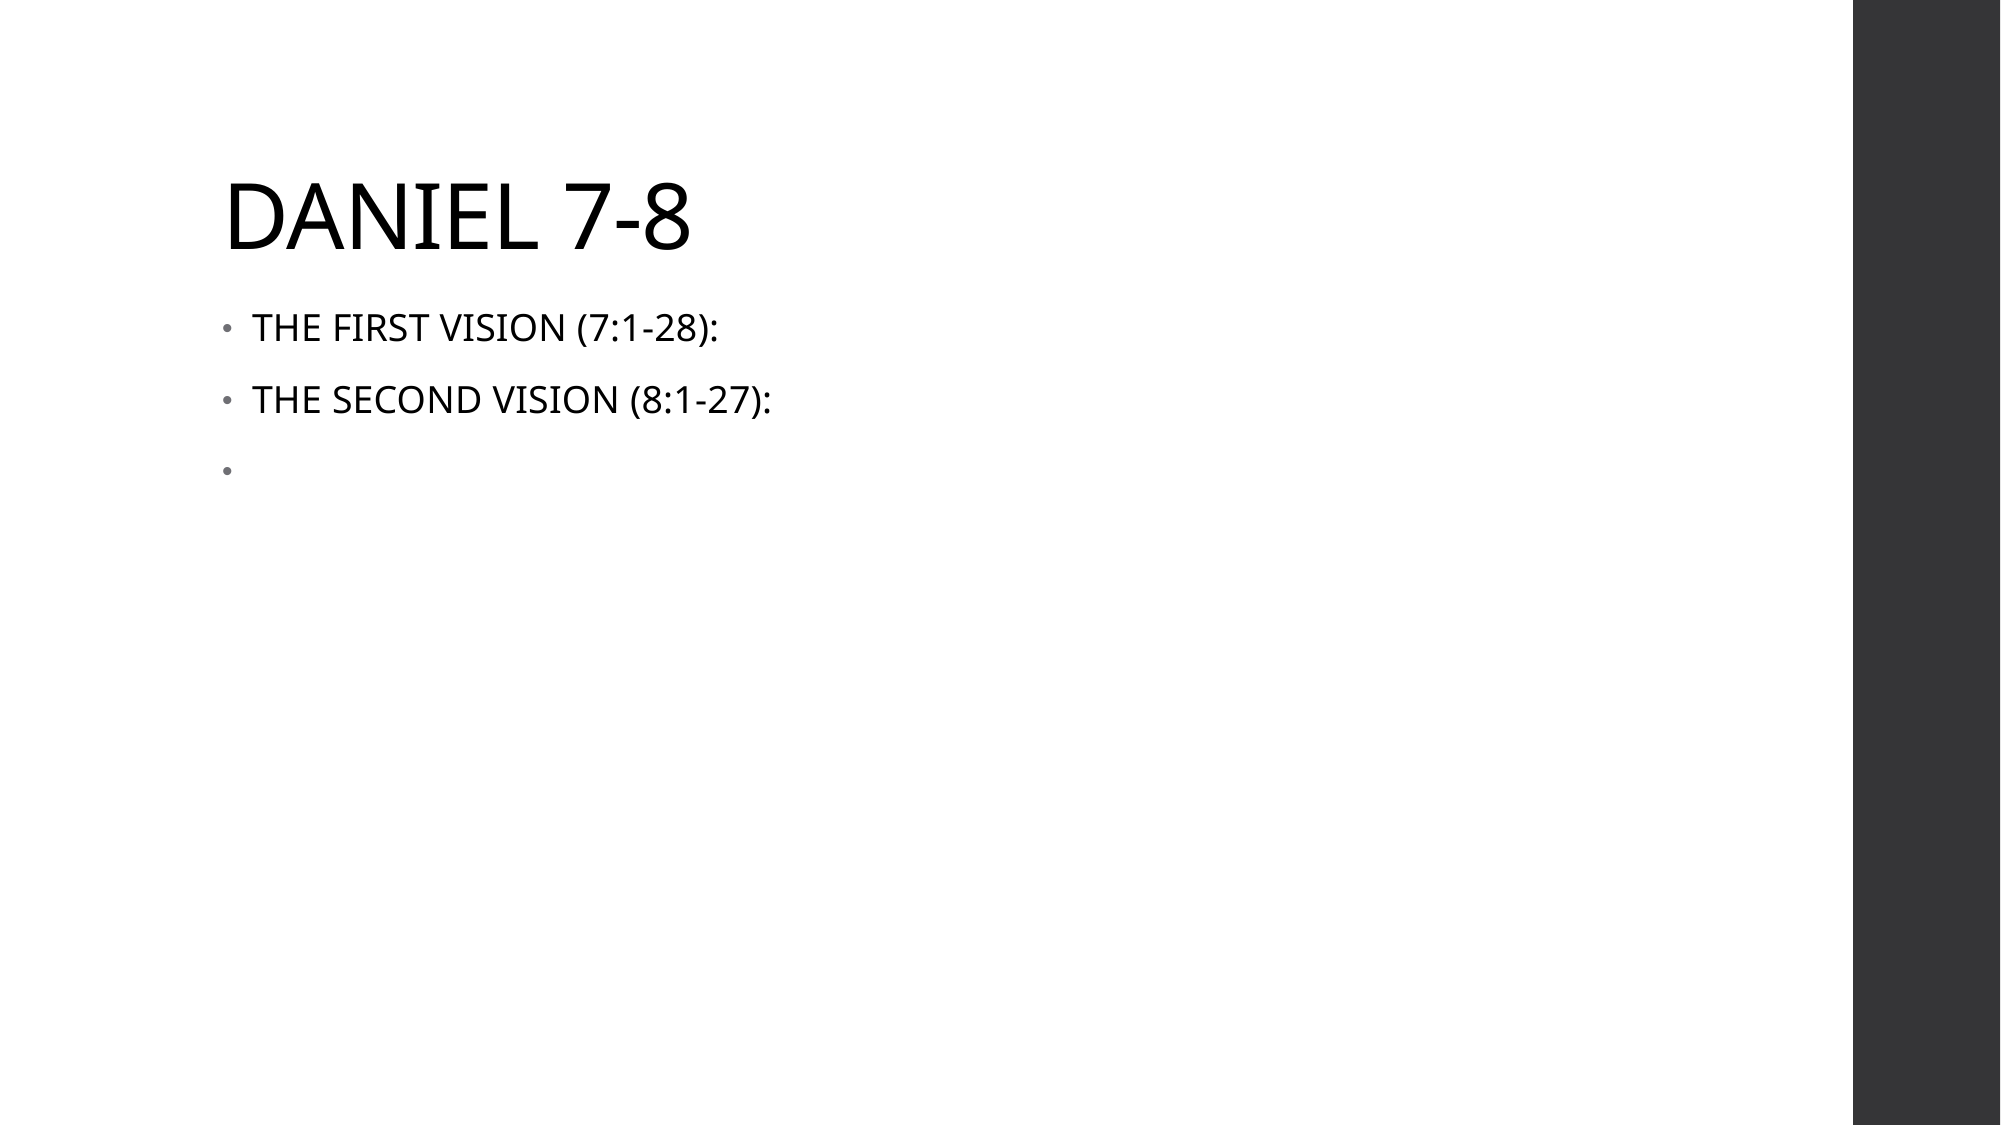

# DANIEL 7-8
THE FIRST VISION (7:1-28):
THE SECOND VISION (8:1-27):